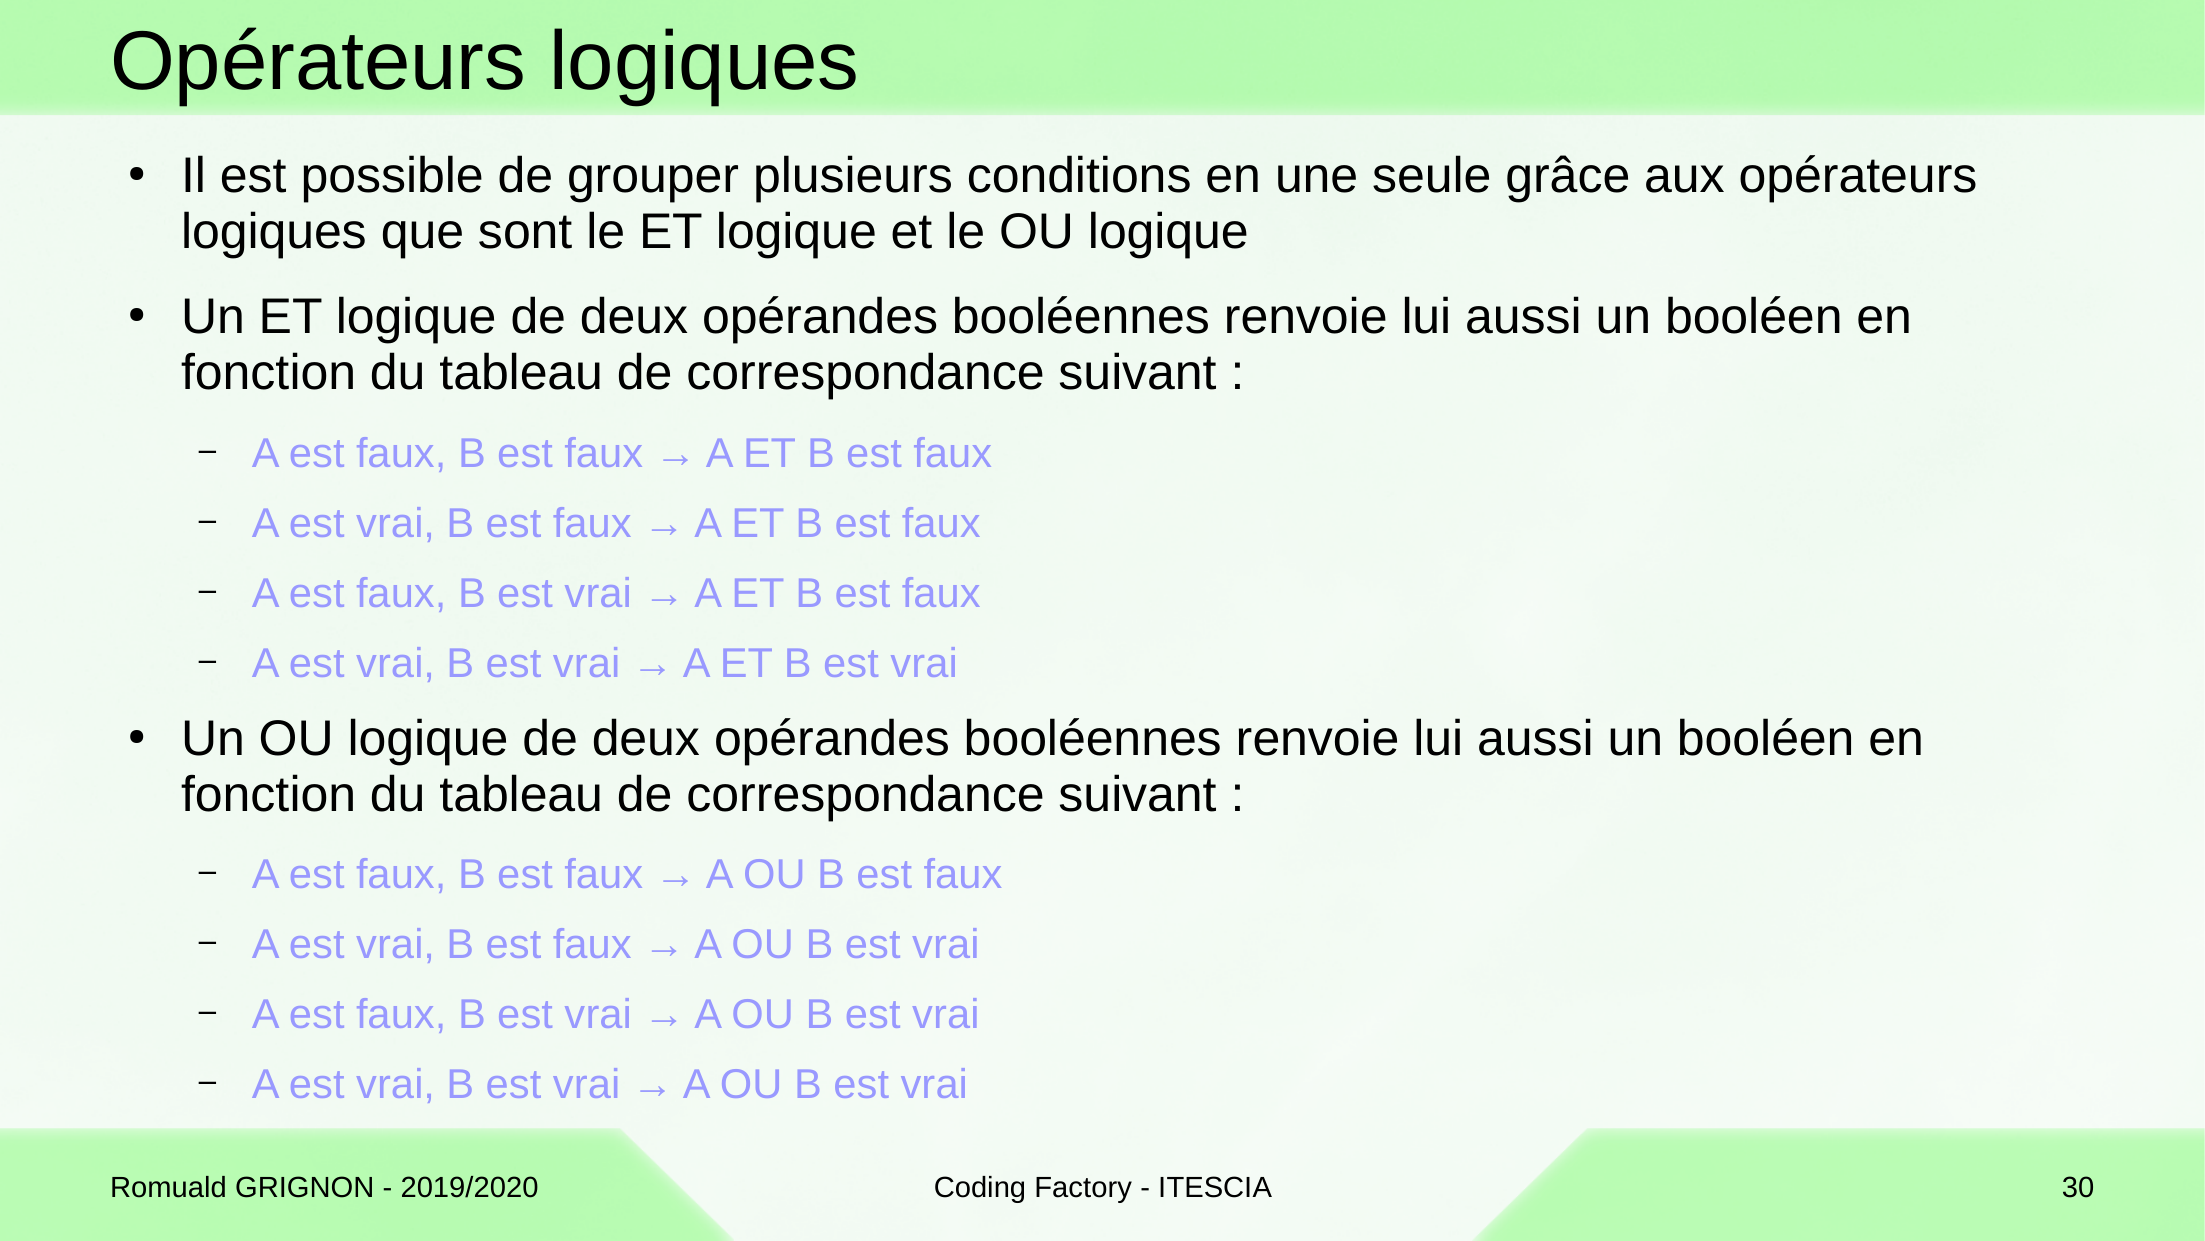

# Opérateurs logiques
Il est possible de grouper plusieurs conditions en une seule grâce aux opérateurs logiques que sont le ET logique et le OU logique
Un ET logique de deux opérandes booléennes renvoie lui aussi un booléen en fonction du tableau de correspondance suivant :
A est faux, B est faux → A ET B est faux
A est vrai, B est faux → A ET B est faux
A est faux, B est vrai → A ET B est faux
A est vrai, B est vrai → A ET B est vrai
Un OU logique de deux opérandes booléennes renvoie lui aussi un booléen en fonction du tableau de correspondance suivant :
A est faux, B est faux → A OU B est faux
A est vrai, B est faux → A OU B est vrai
A est faux, B est vrai → A OU B est vrai
A est vrai, B est vrai → A OU B est vrai
Romuald GRIGNON - 2019/2020
Coding Factory - ITESCIA
30